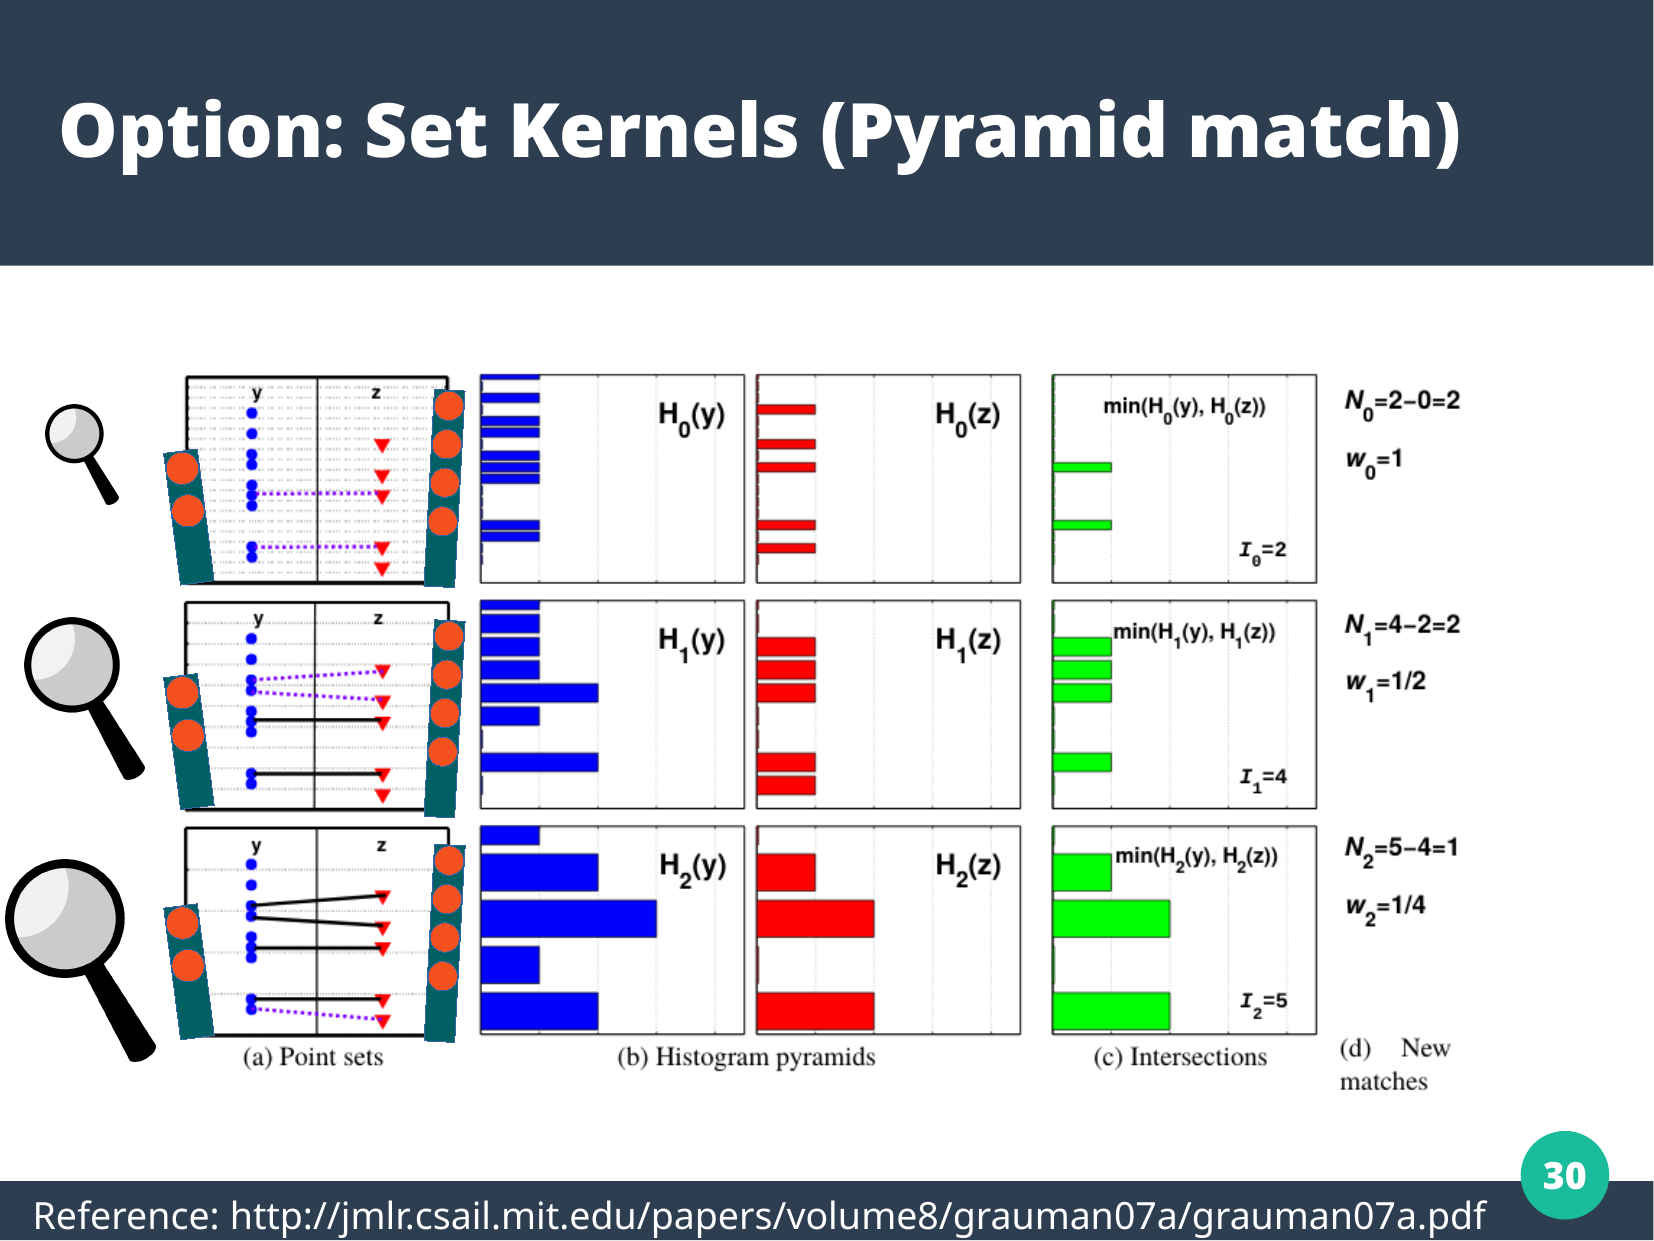

# Option: Set Kernels (Pyramid match)
30
Reference: http://jmlr.csail.mit.edu/papers/volume8/grauman07a/grauman07a.pdf